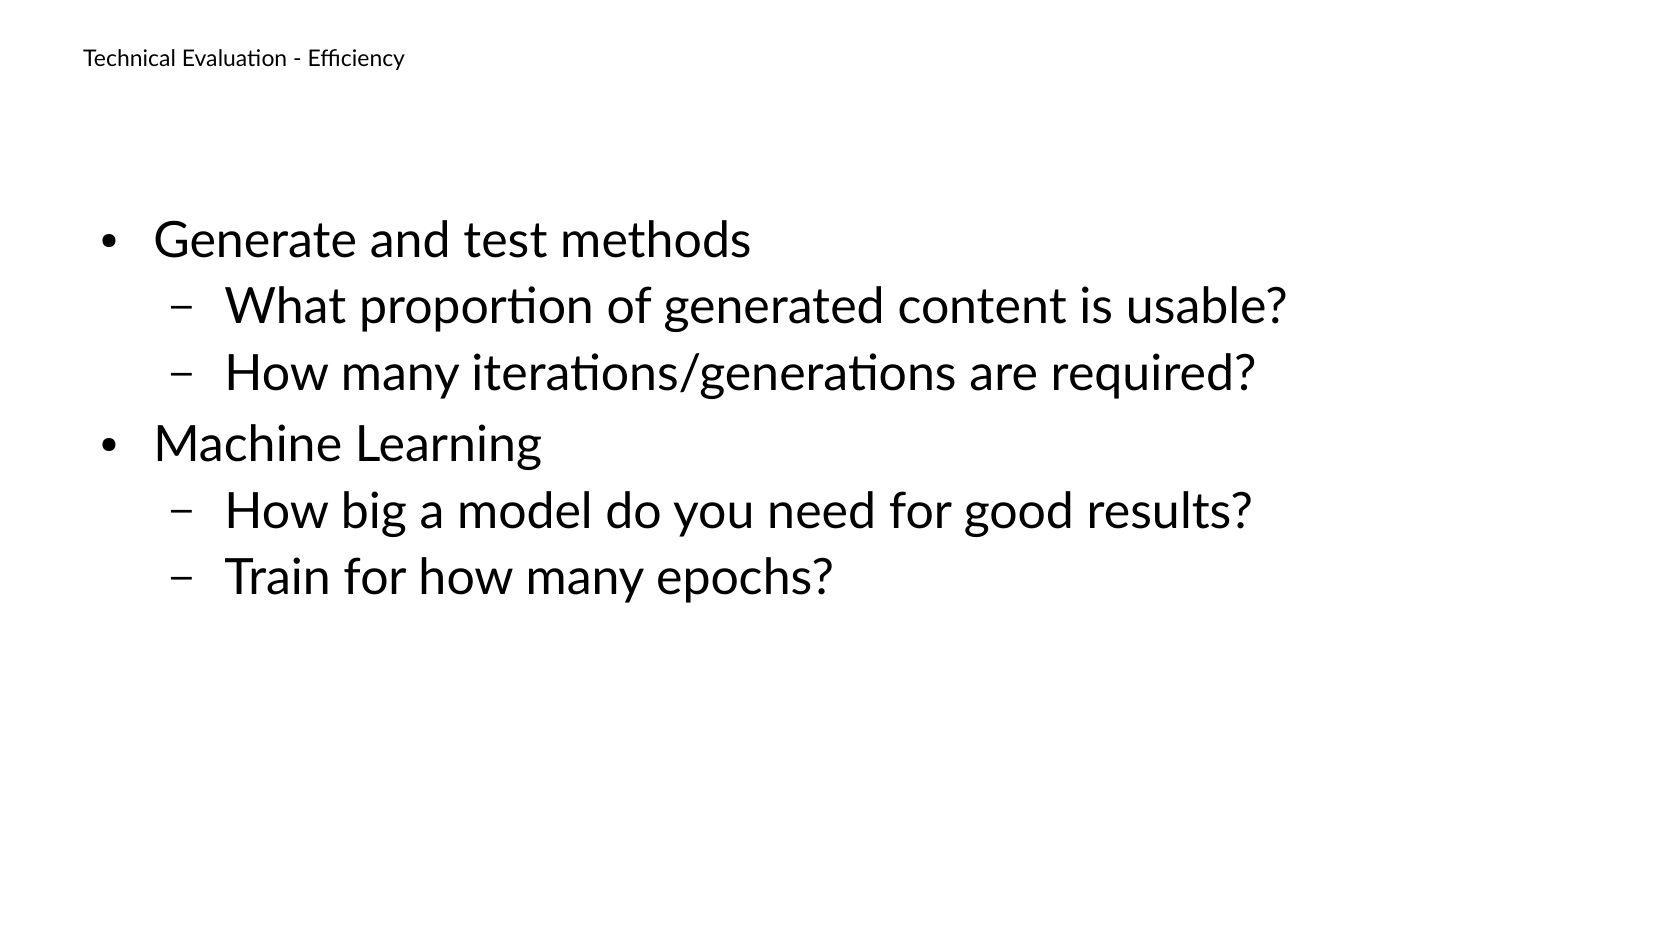

# Technical Evaluation - Efficiency
Generate and test methods
What proportion of generated content is usable?
How many iterations/generations are required?
Machine Learning
How big a model do you need for good results?
Train for how many epochs?